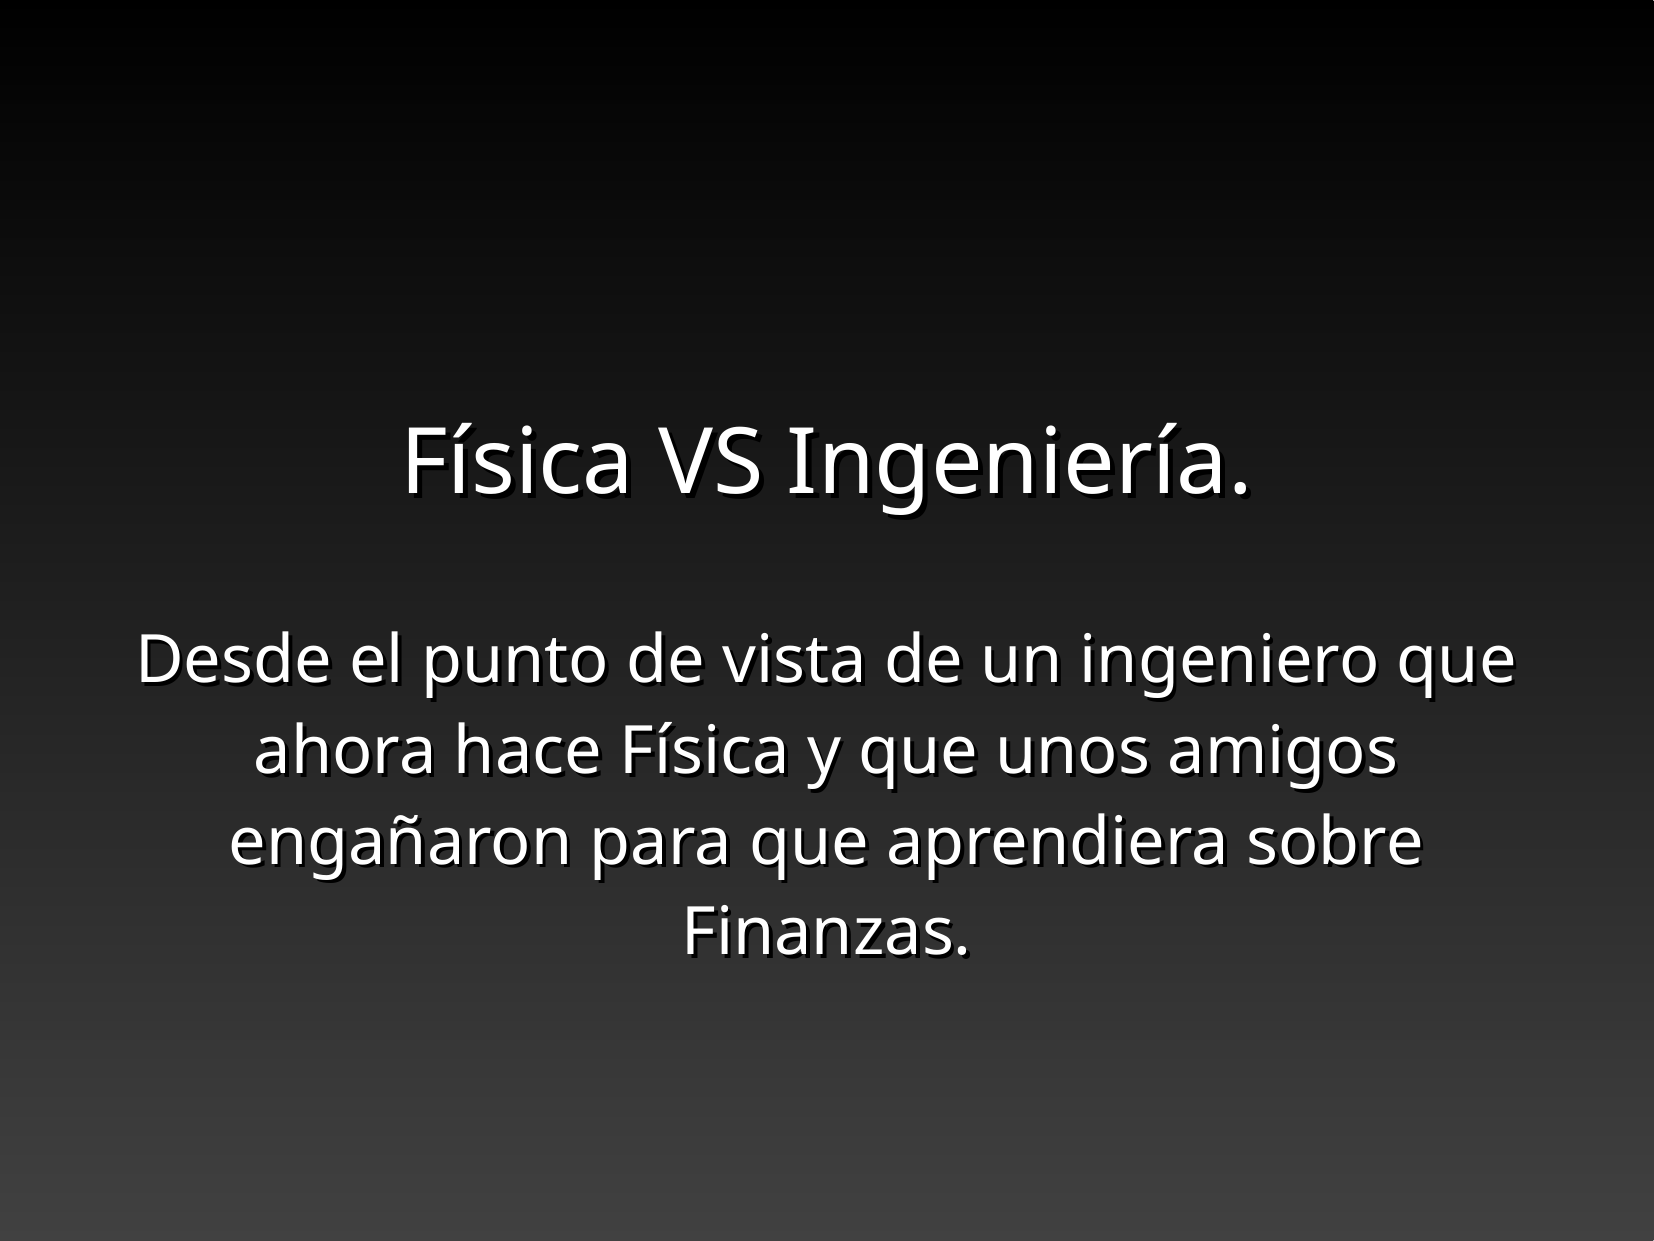

# Física VS Ingeniería.
Desde el punto de vista de un ingeniero que ahora hace Física y que unos amigos engañaron para que aprendiera sobre Finanzas.